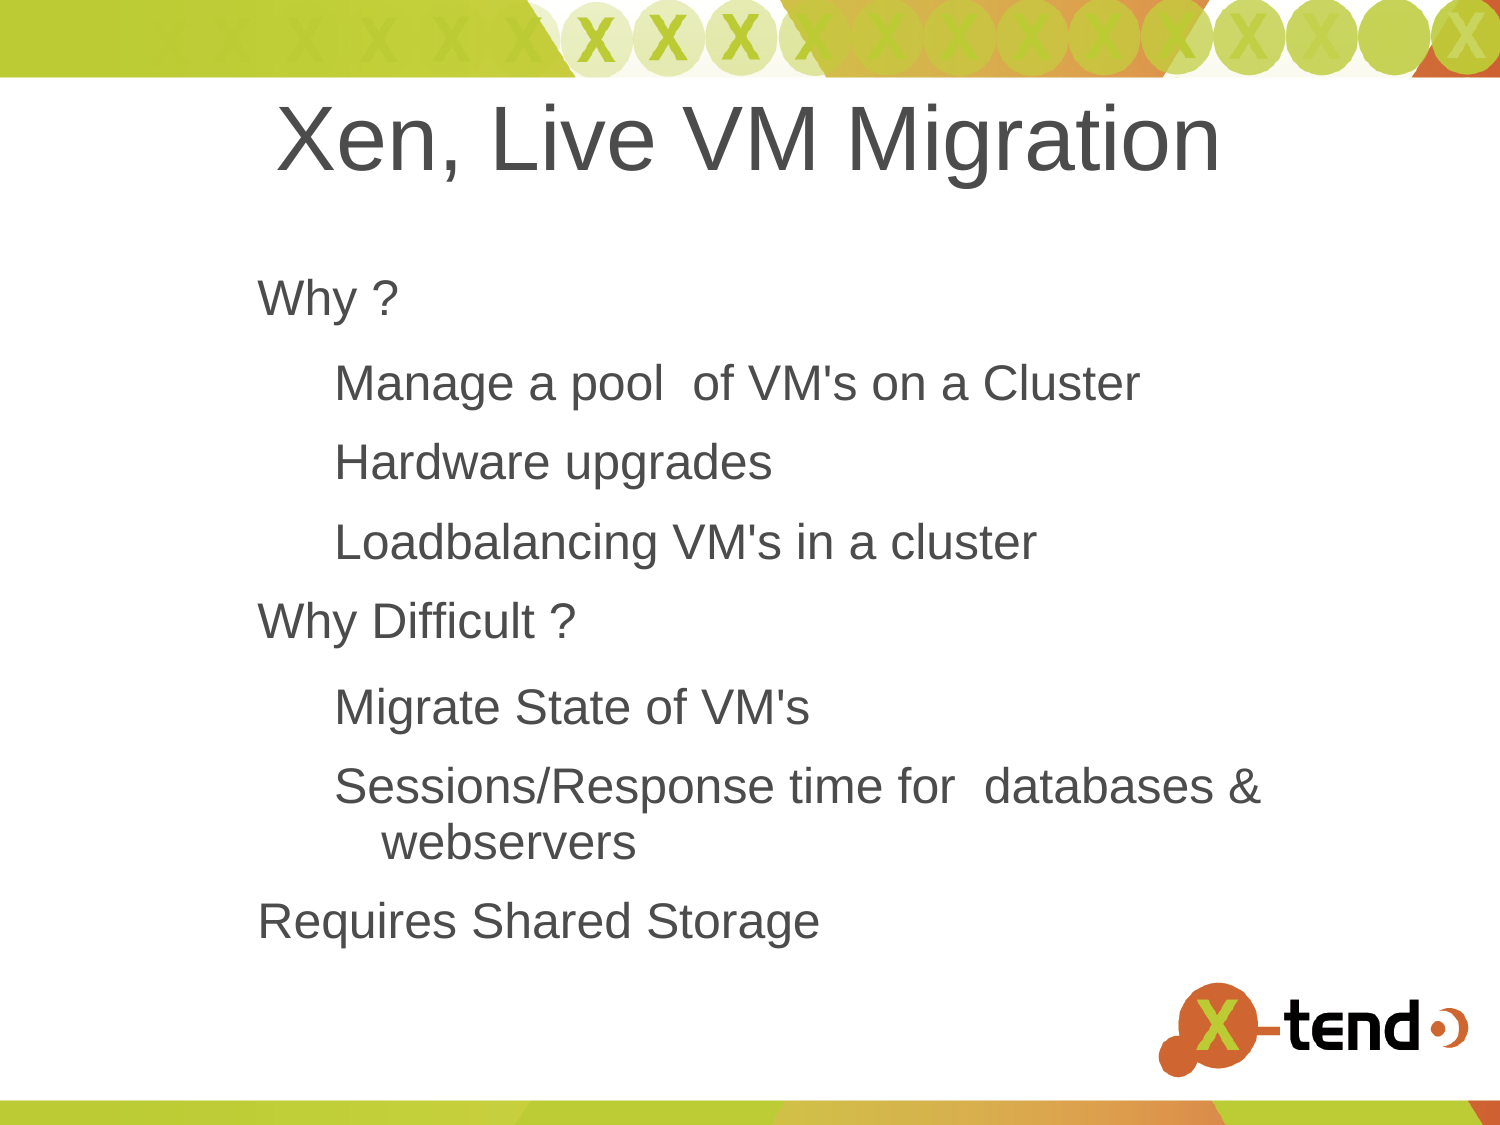

# Xen, Live VM Migration
Why ?
Manage a pool of VM's on a Cluster
Hardware upgrades
Loadbalancing VM's in a cluster
Why Difficult ?
Migrate State of VM's
Sessions/Response time for databases & webservers
Requires Shared Storage